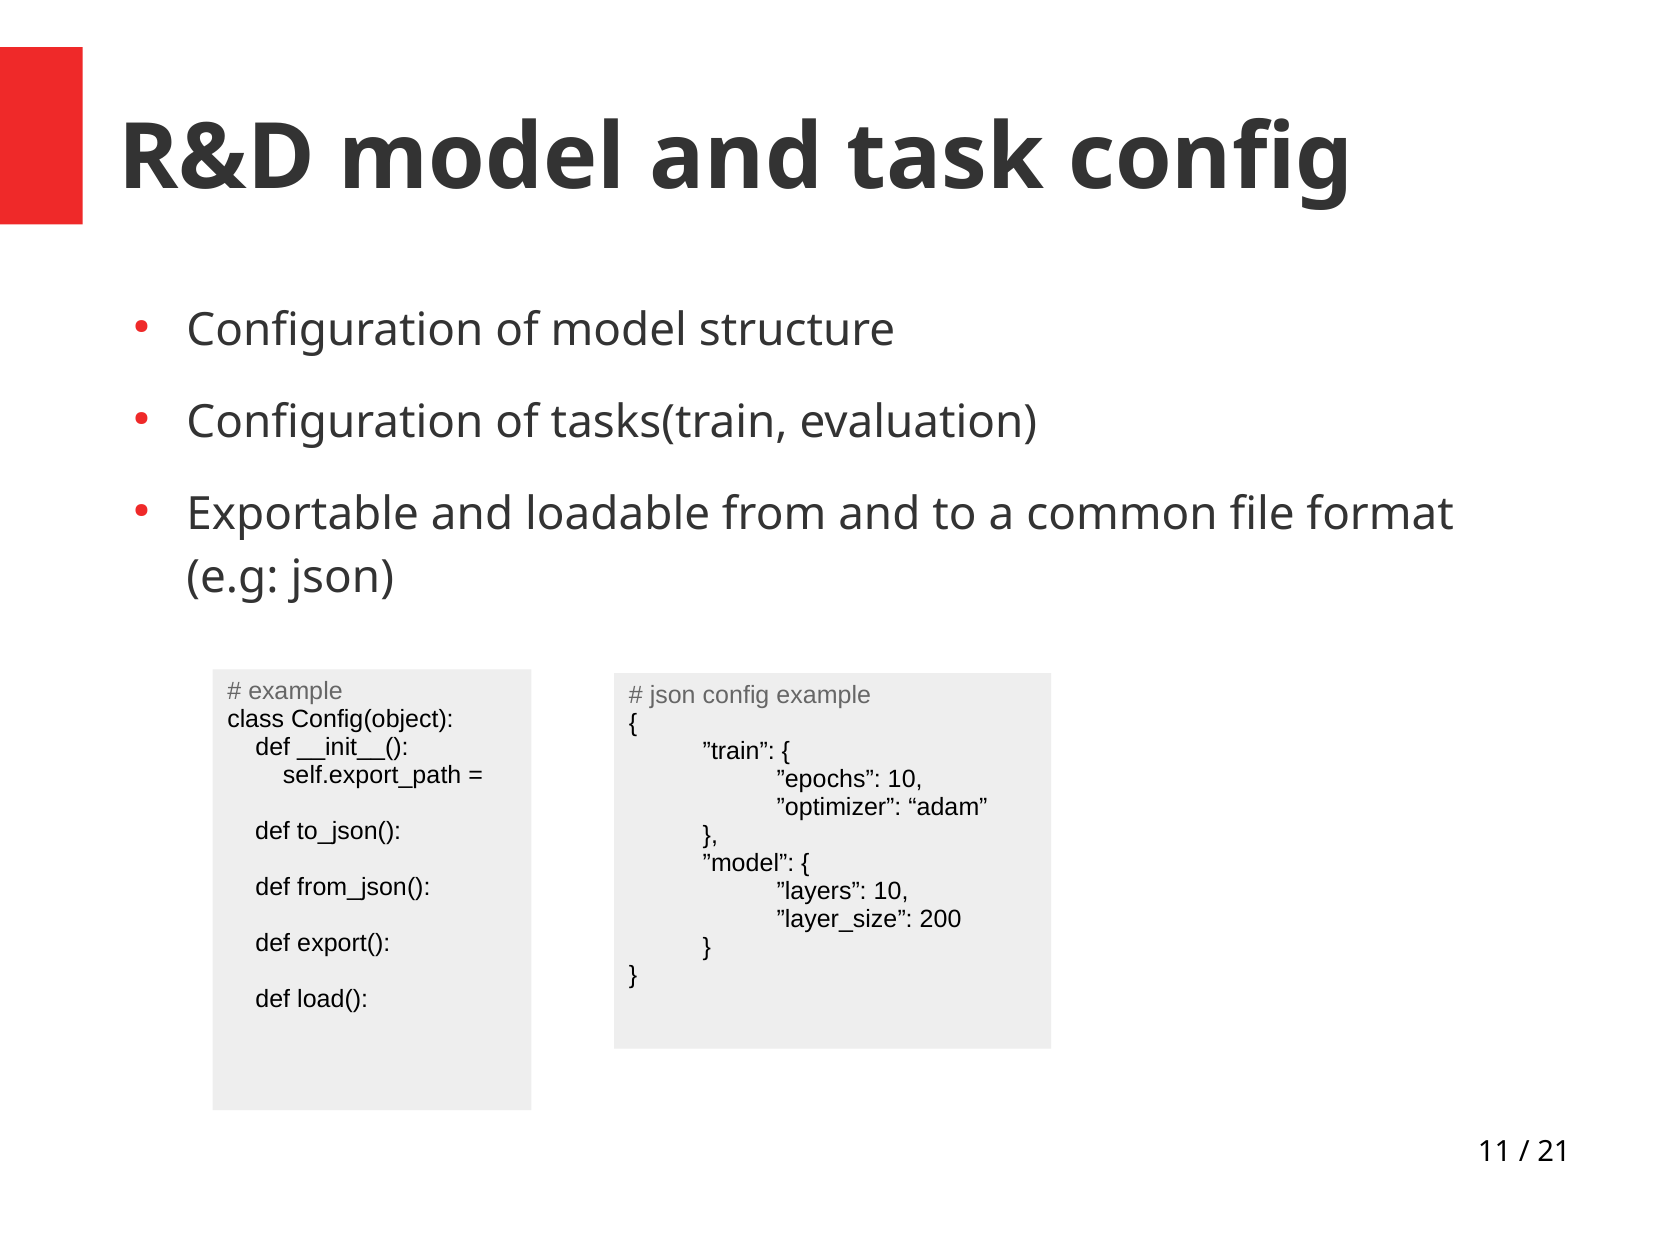

# R&D model and task config
Configuration of model structure
Configuration of tasks(train, evaluation)
Exportable and loadable from and to a common file format (e.g: json)
# example class Config(object):
 def __init__():
 self.export_path =
 def to_json():
 def from_json():
 def export():
 def load():
# json config example { ”train”: {
		”epochs”: 10,
		”optimizer”: “adam”
	},
	”model”: {
		”layers”: 10,
		”layer_size”: 200
	}
}
11